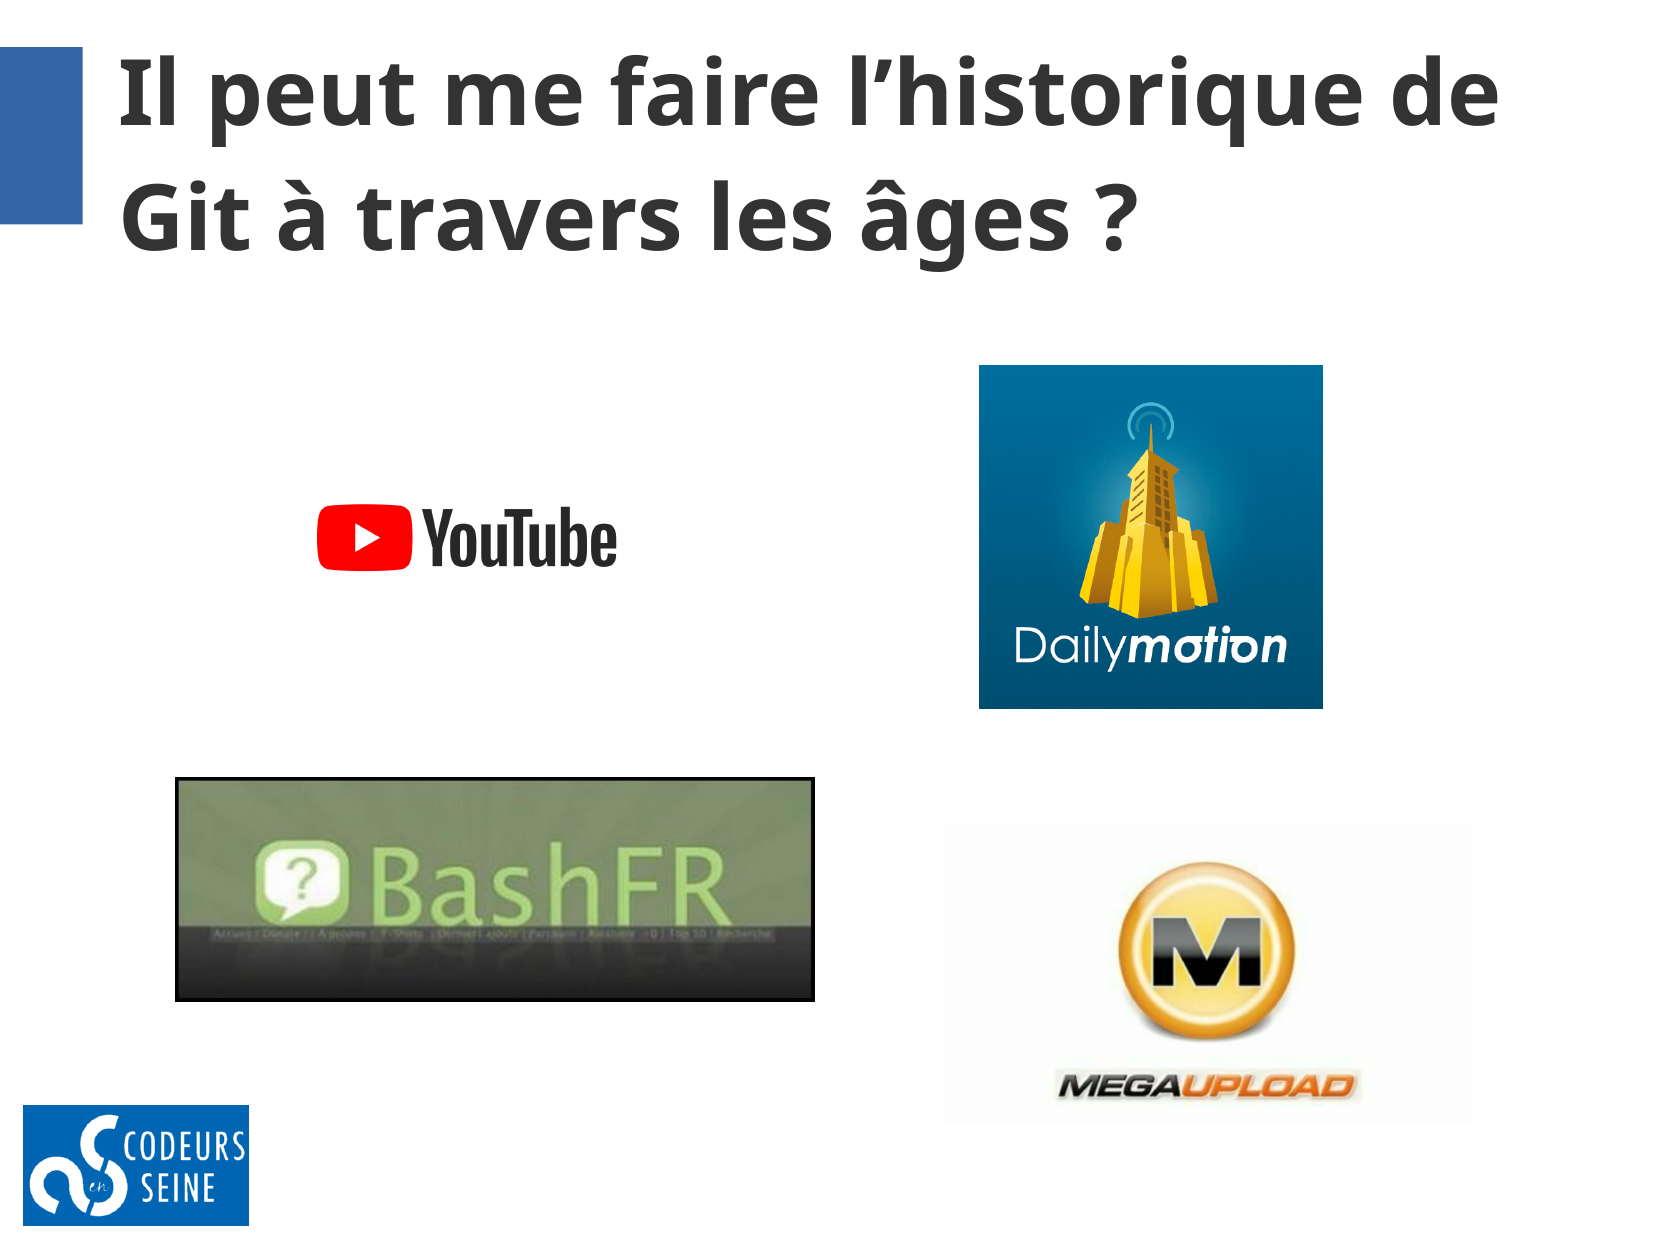

# Il peut me faire l’historique de Git à travers les âges ?